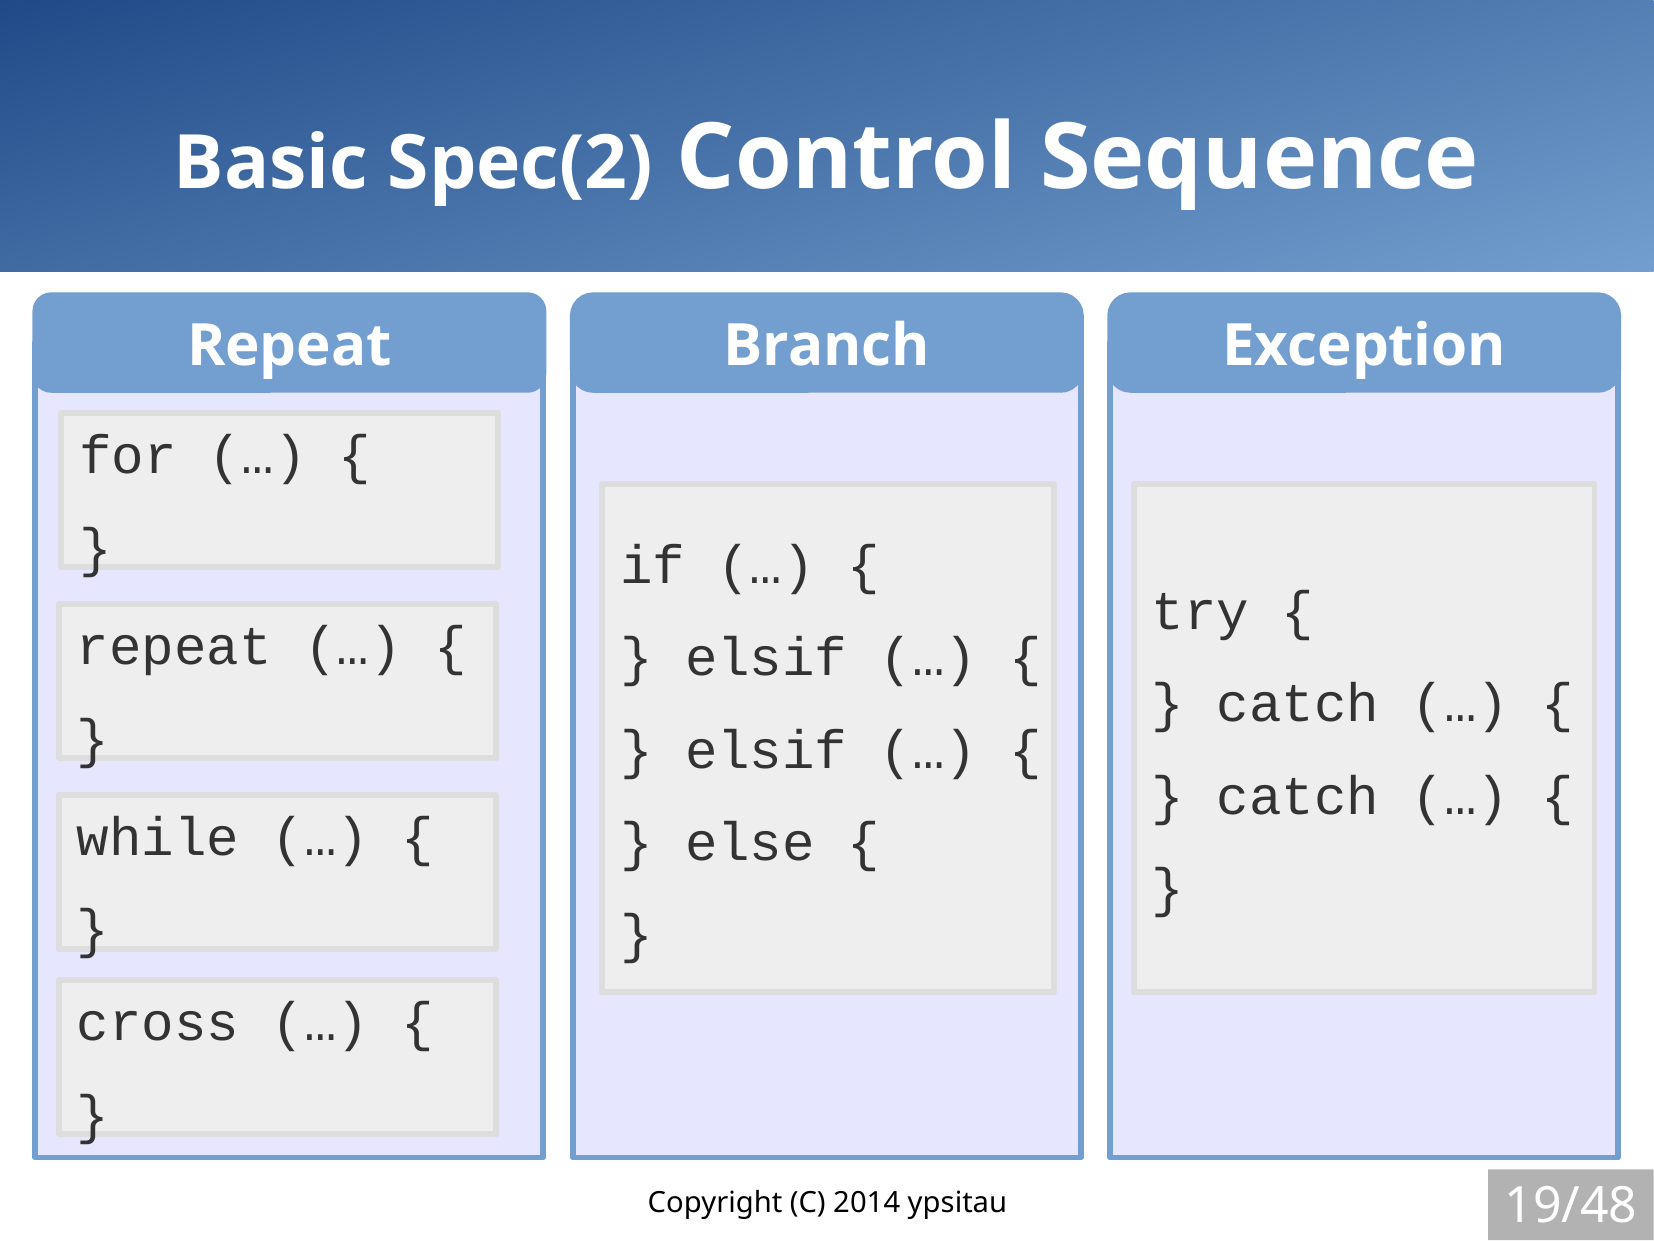

# Basic Spec(2) Control Sequence
Repeat
Branch
Exception
for (…) {
}
if (…) {
} elsif (…) {
} elsif (…) {
} else {
}
try {
} catch (…) {
} catch (…) {
}
repeat (…) {
}
while (…) {
}
cross (…) {
}
19
Copyright (C) 2014 ypsitau